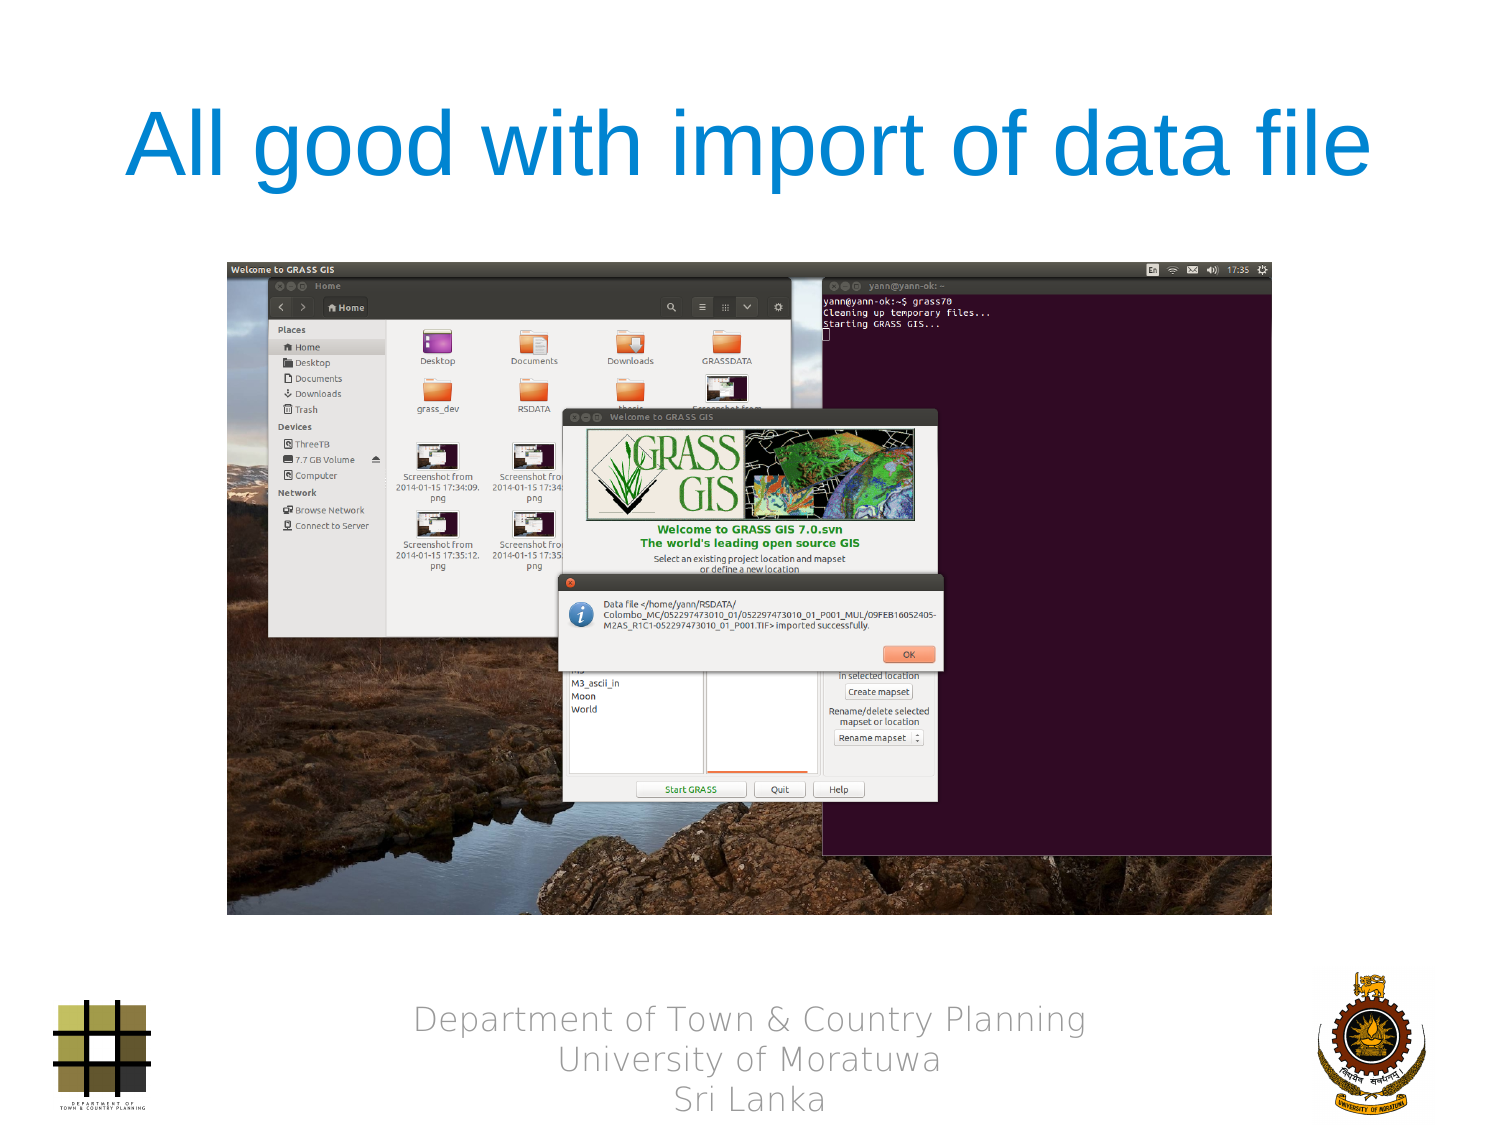

# All good with import of data file